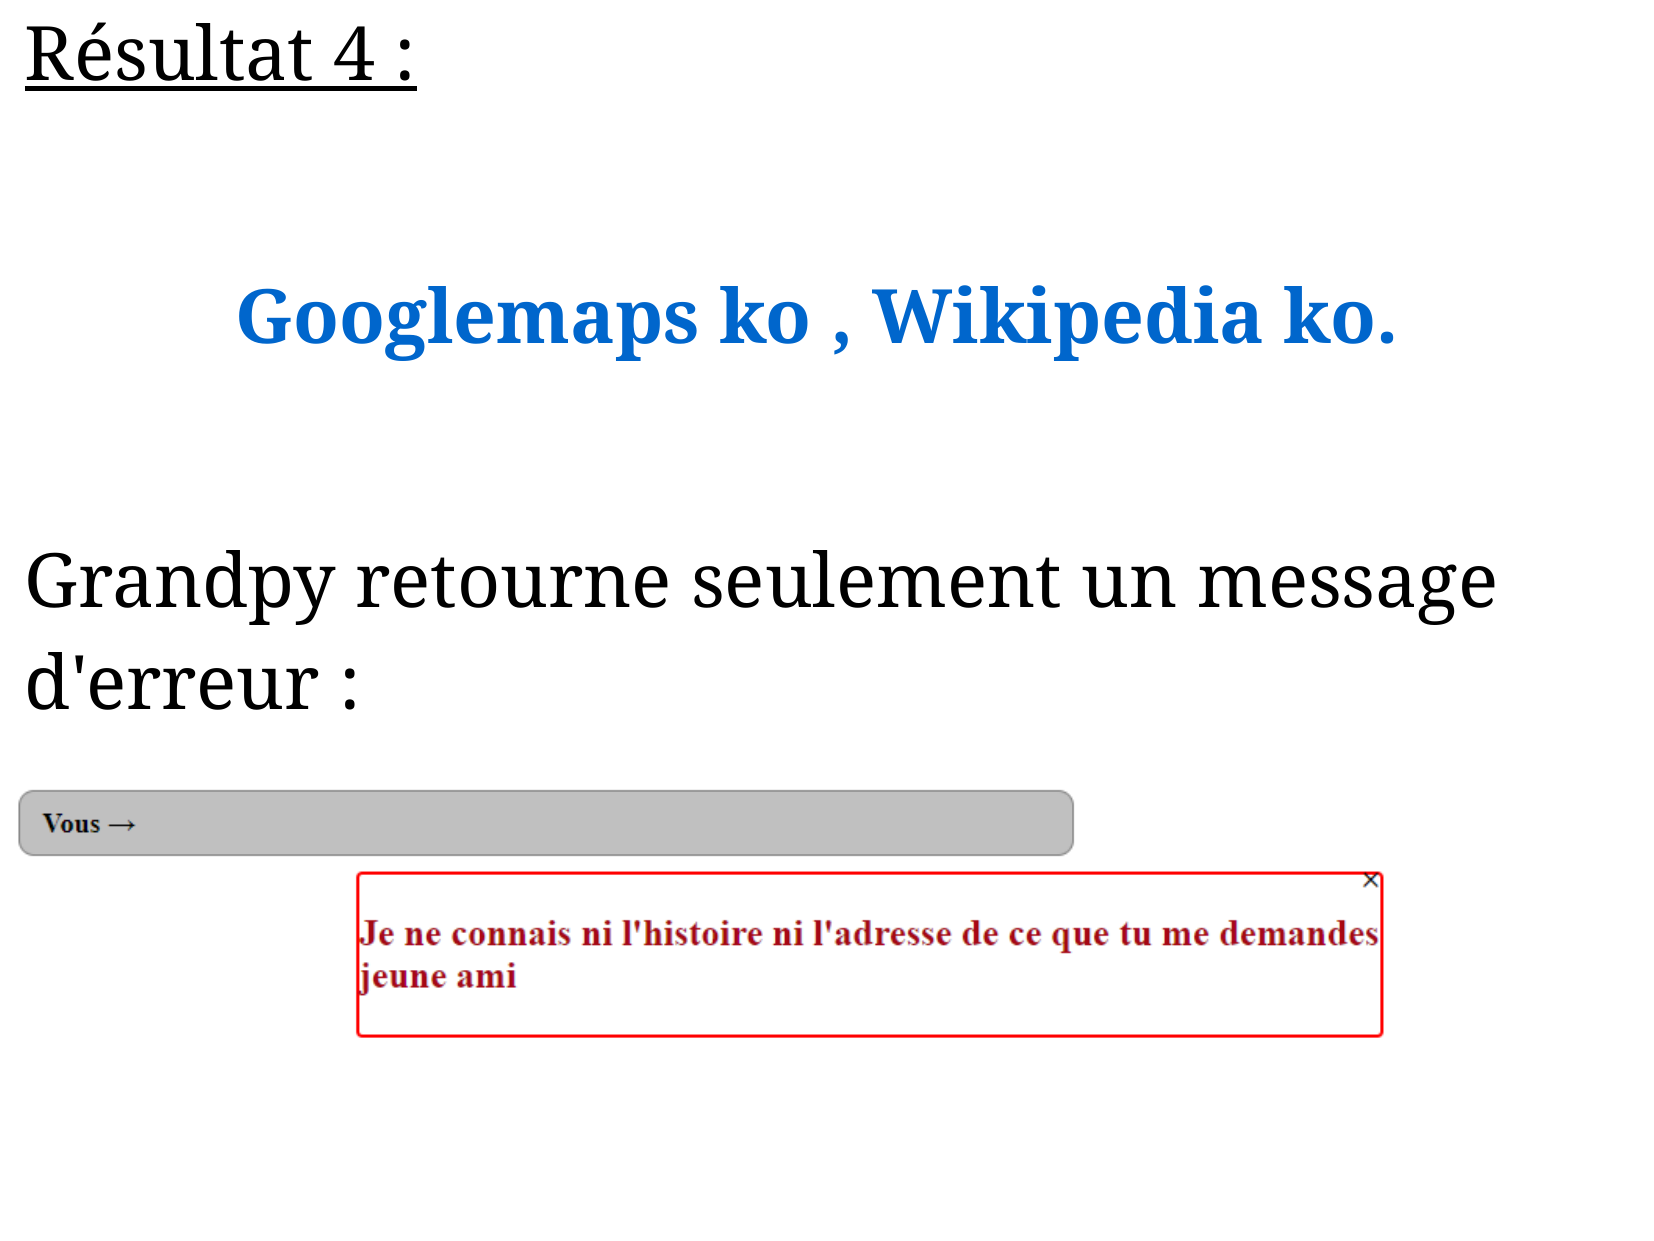

# Résultat 4 :
Googlemaps ko , Wikipedia ko.
Grandpy retourne seulement un message d'erreur :